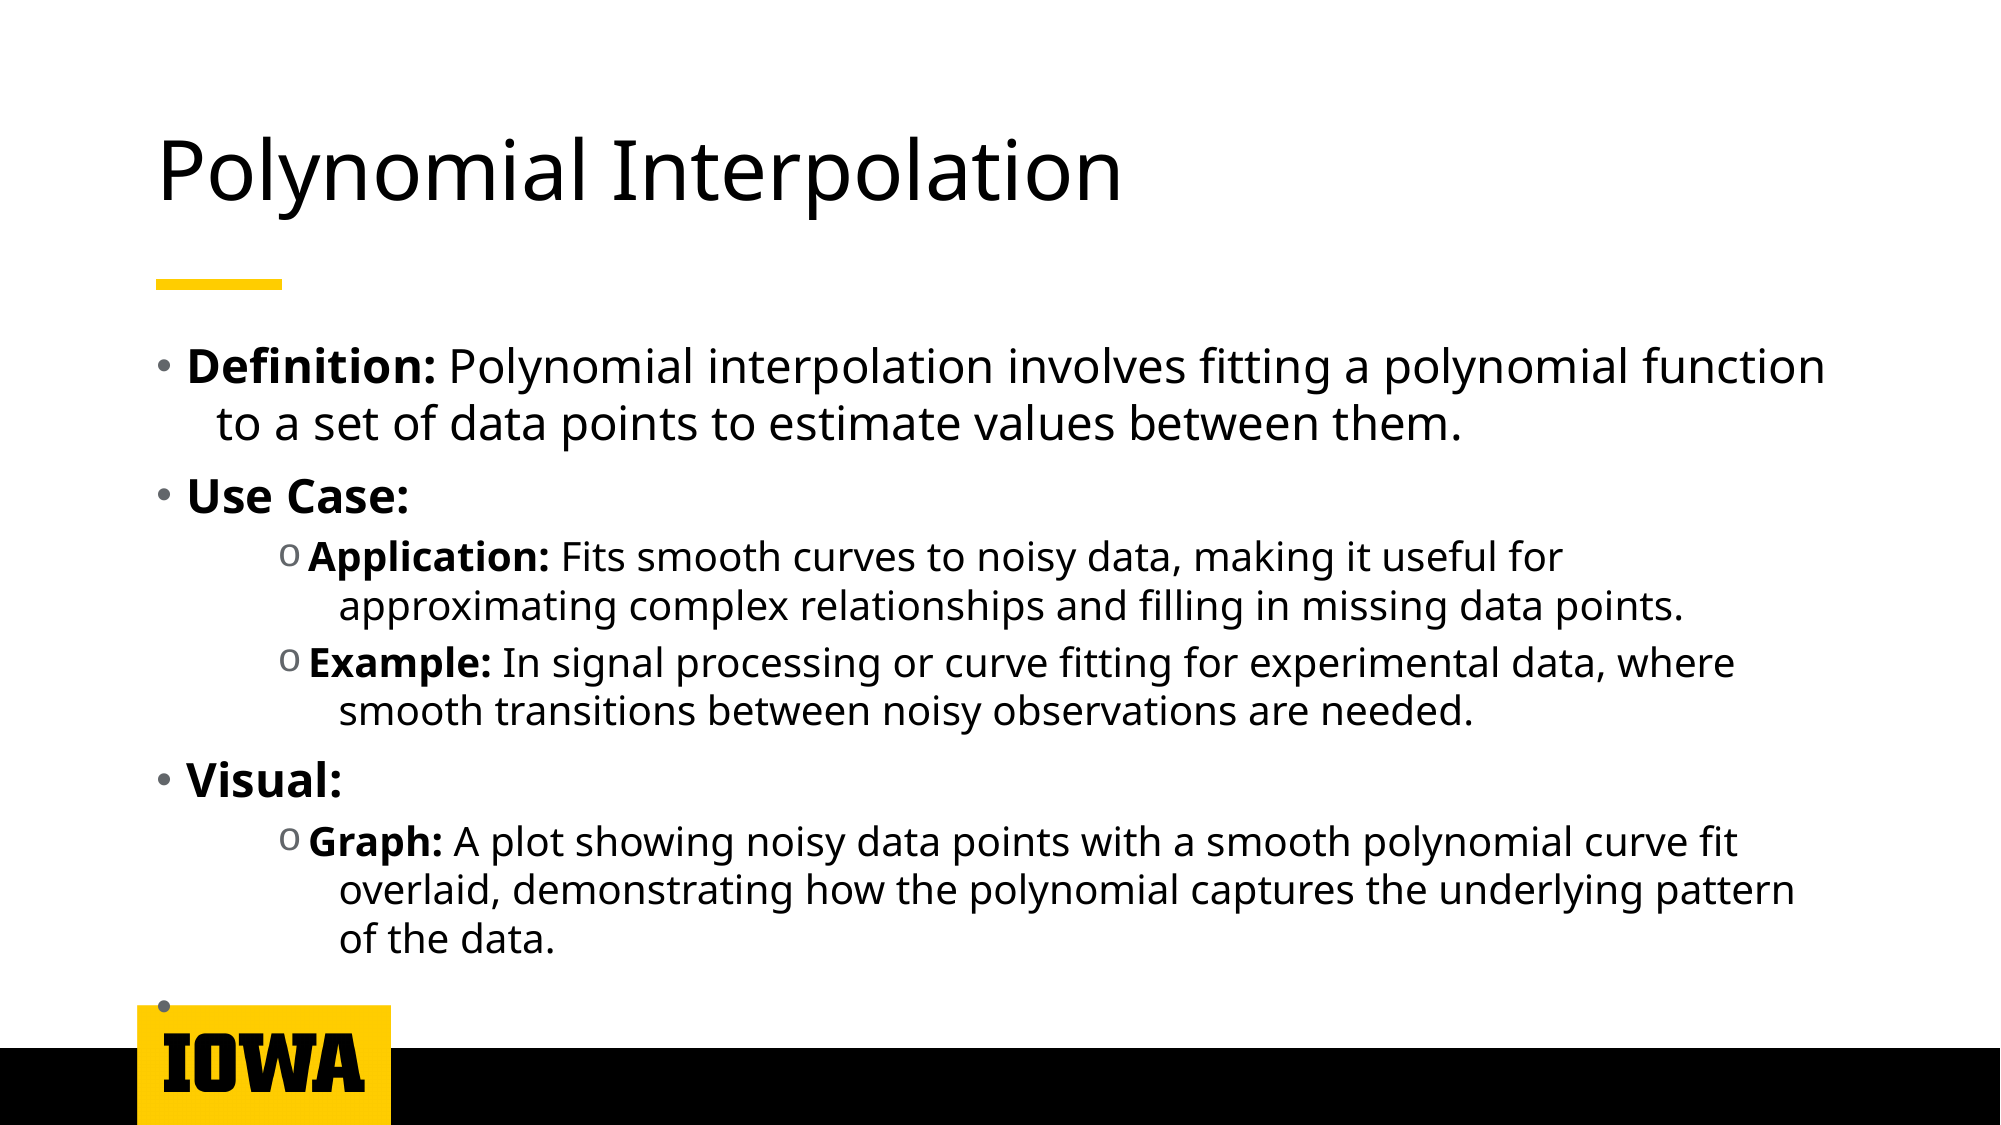

# Polynomial Interpolation
Definition: Polynomial interpolation involves fitting a polynomial function to a set of data points to estimate values between them.
Use Case:
Application: Fits smooth curves to noisy data, making it useful for approximating complex relationships and filling in missing data points.
Example: In signal processing or curve fitting for experimental data, where smooth transitions between noisy observations are needed.
Visual:
Graph: A plot showing noisy data points with a smooth polynomial curve fit overlaid, demonstrating how the polynomial captures the underlying pattern of the data.